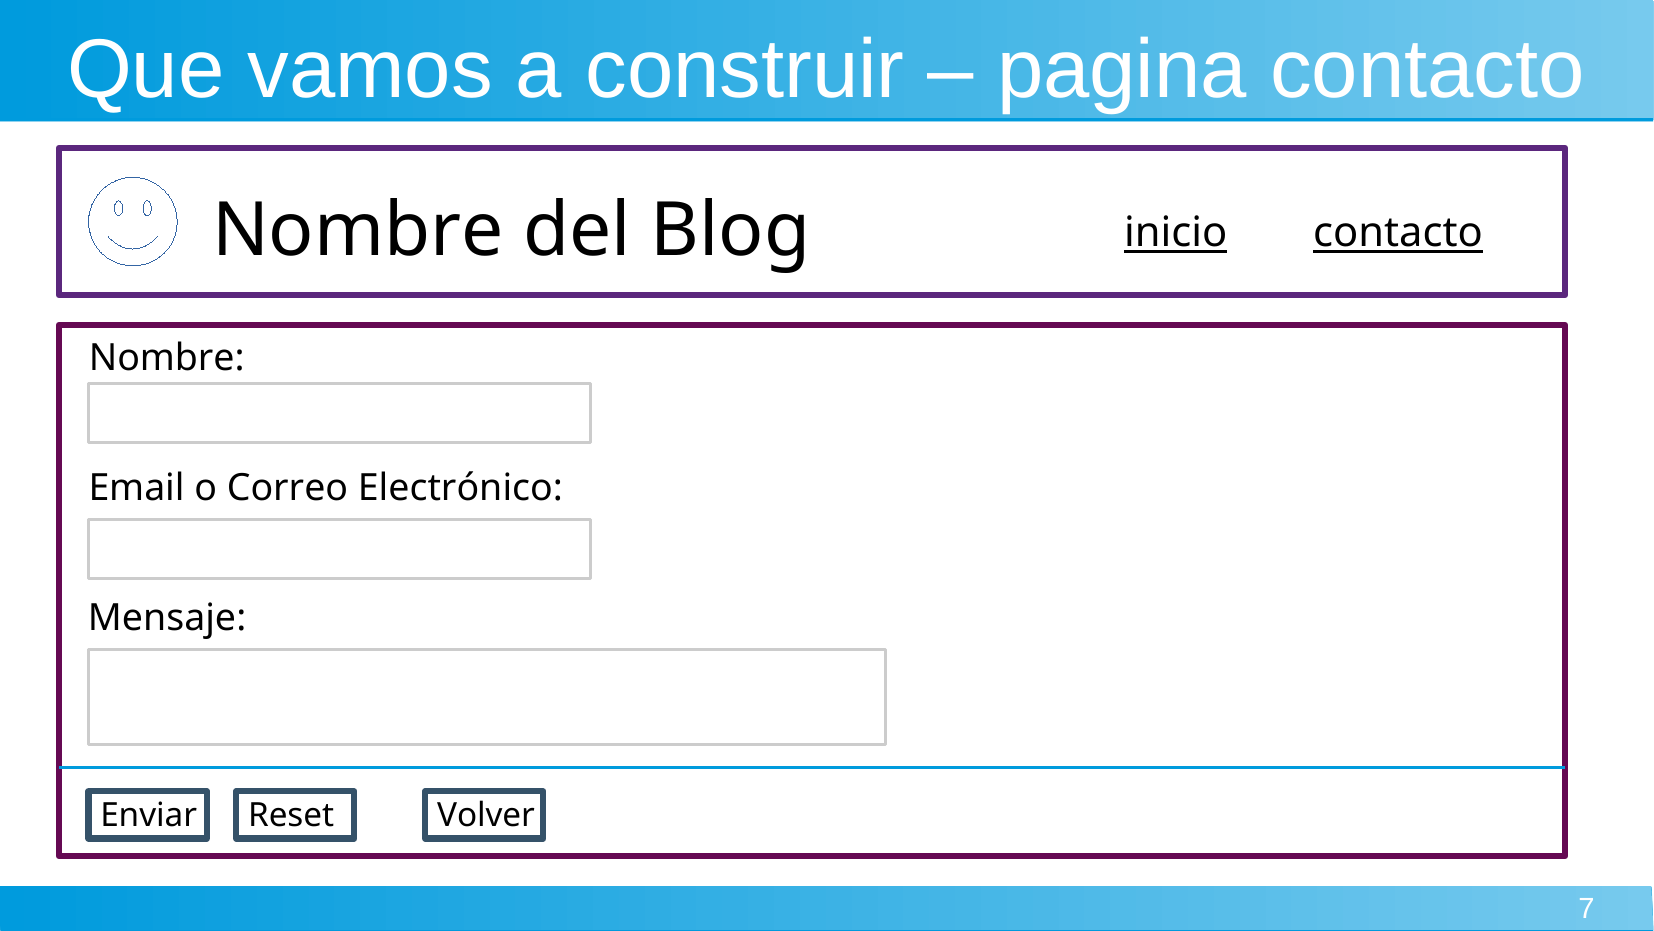

# Que vamos a construir – pagina contacto
Nombre del Blog
inicio
contacto
Nombre:
Email o Correo Electrónico:
Mensaje:
Enviar
Reset
Volver
7